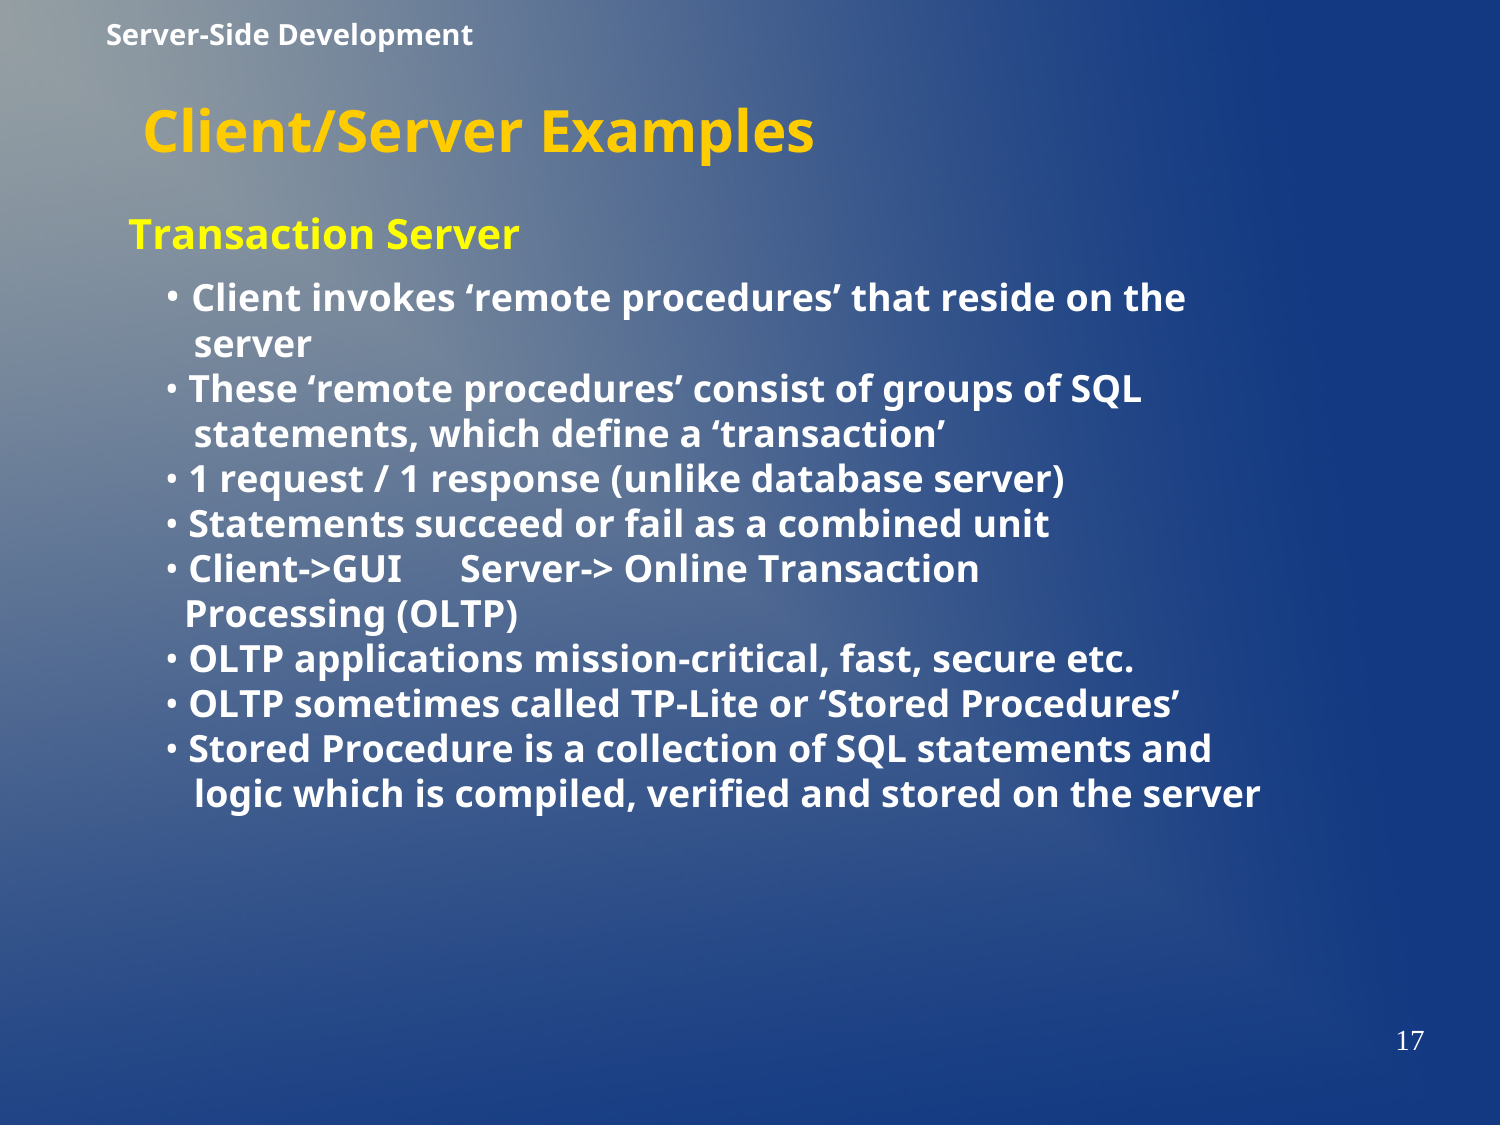

Server-Side Development
Client/Server Examples
Transaction Server
 Client invokes ‘remote procedures’ that reside on the
 server
 These ‘remote procedures’ consist of groups of SQL
 statements, which define a ‘transaction’
 1 request / 1 response (unlike database server)
 Statements succeed or fail as a combined unit
 Client->GUI Server-> Online Transaction
 Processing (OLTP)
 OLTP applications mission-critical, fast, secure etc.
 OLTP sometimes called TP-Lite or ‘Stored Procedures’
 Stored Procedure is a collection of SQL statements and
 logic which is compiled, verified and stored on the server
17